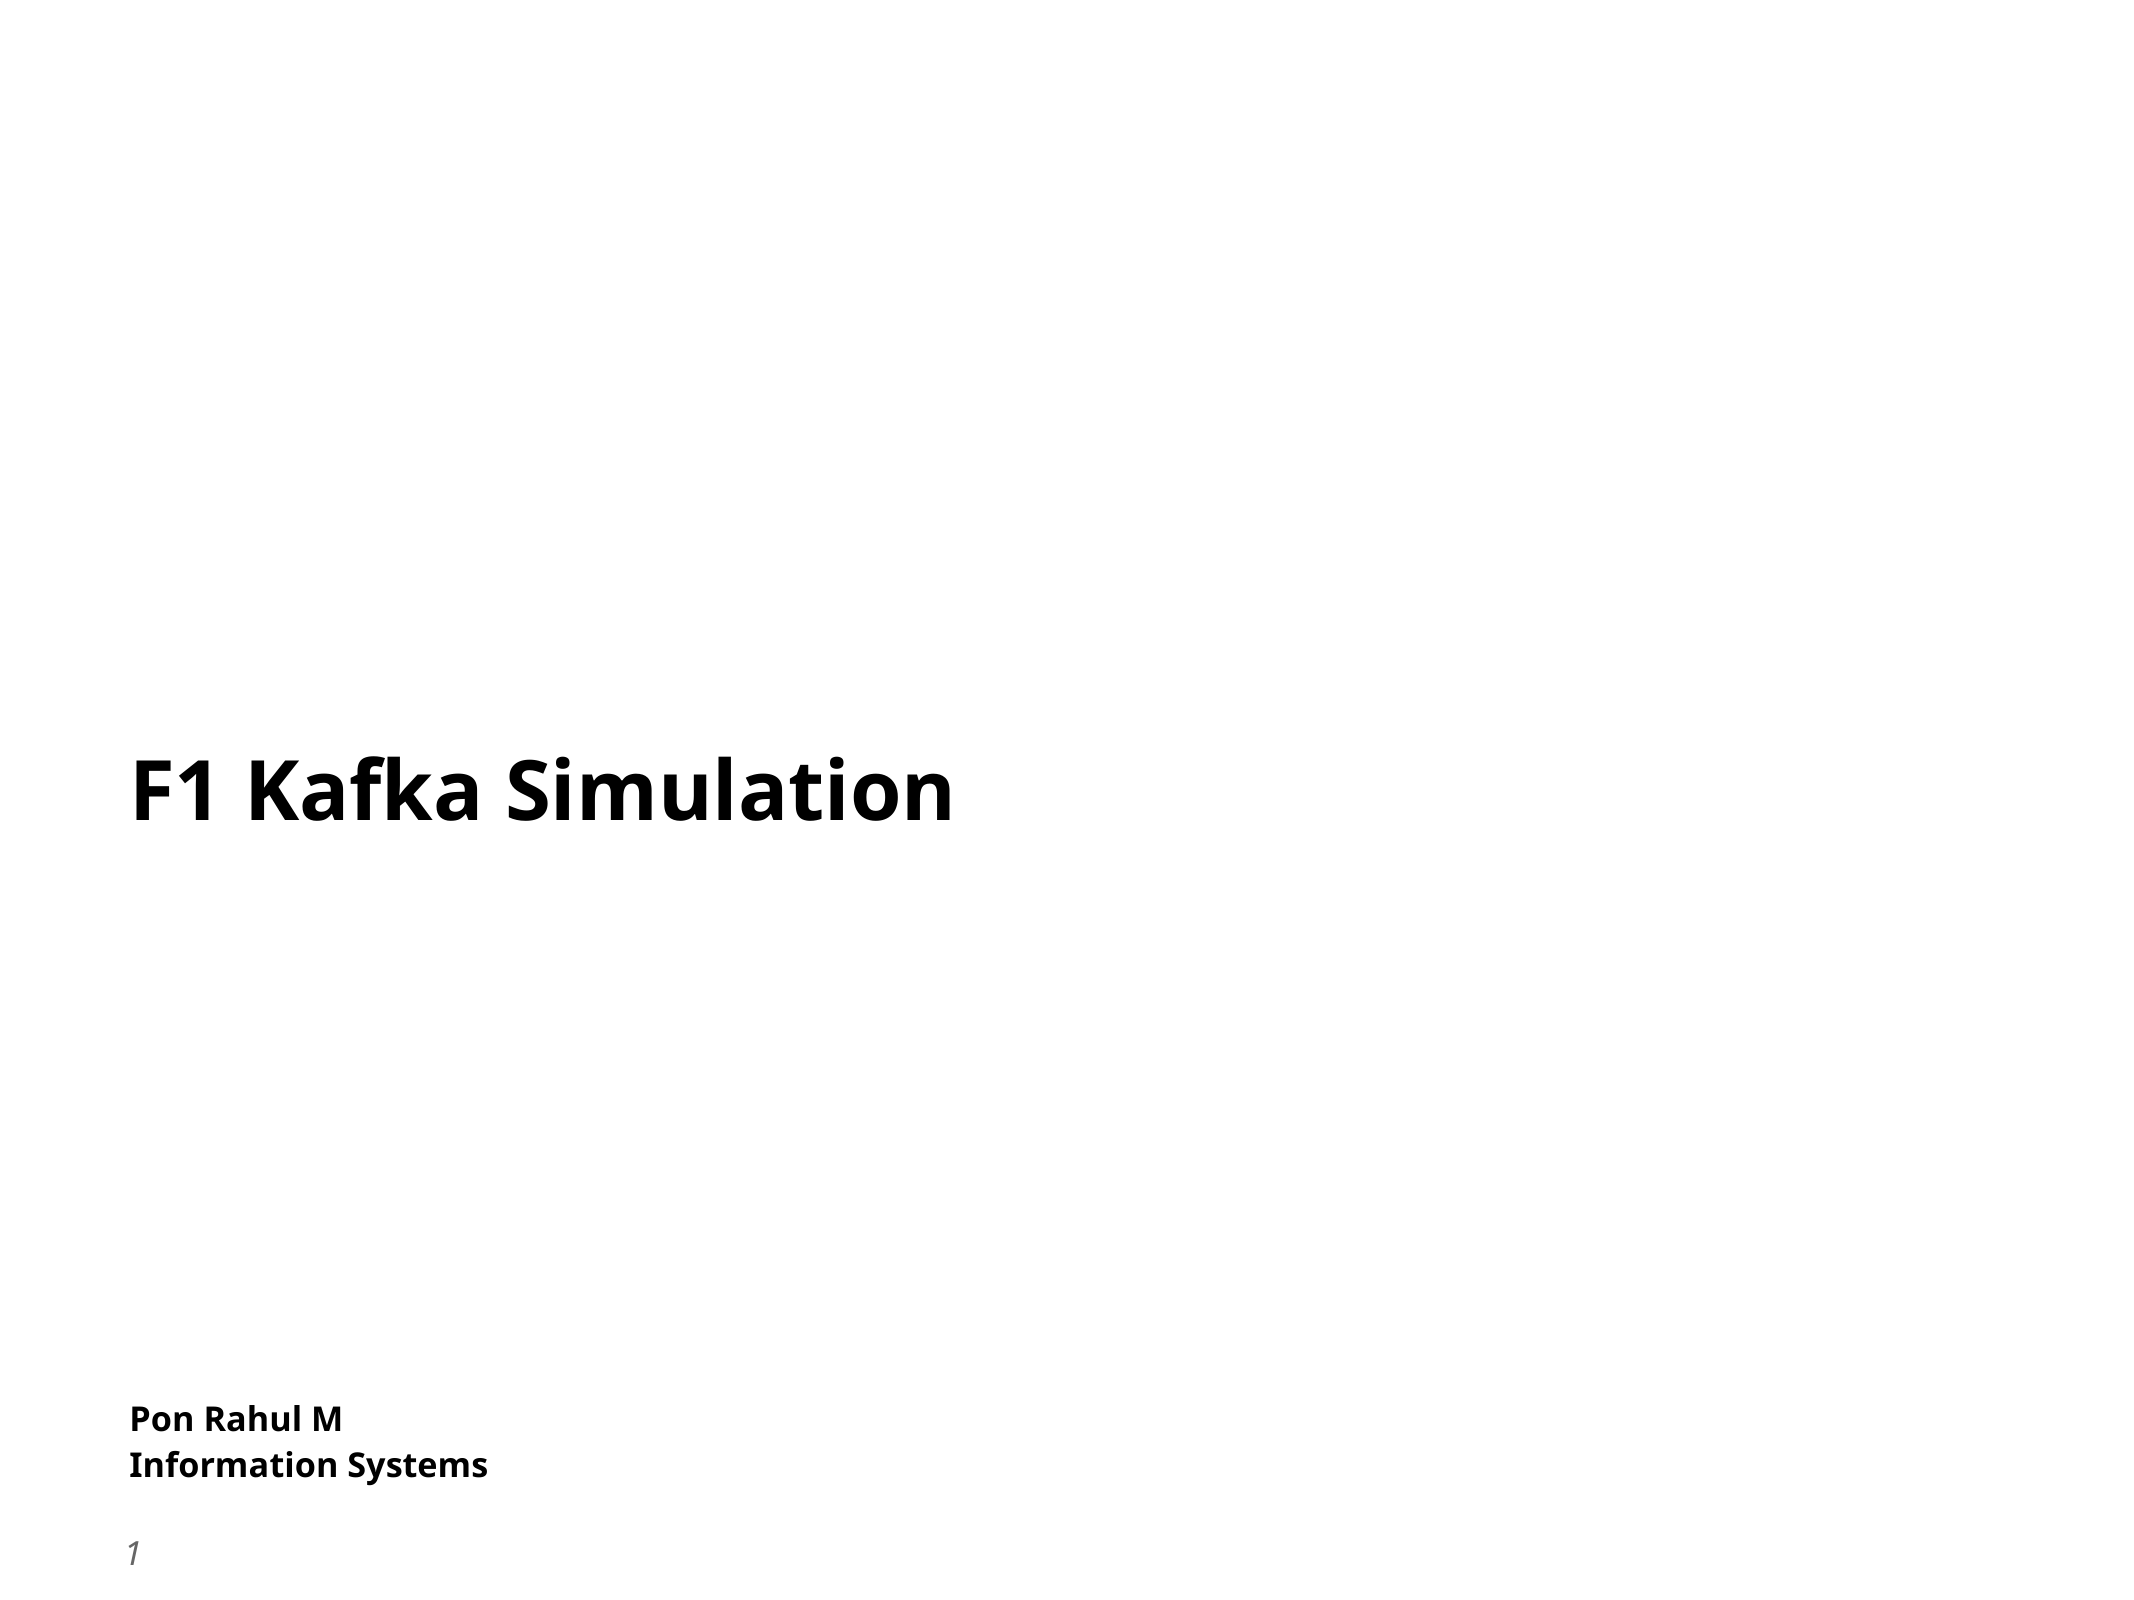

F1 Kafka Simulation
Pon Rahul M
Information Systems